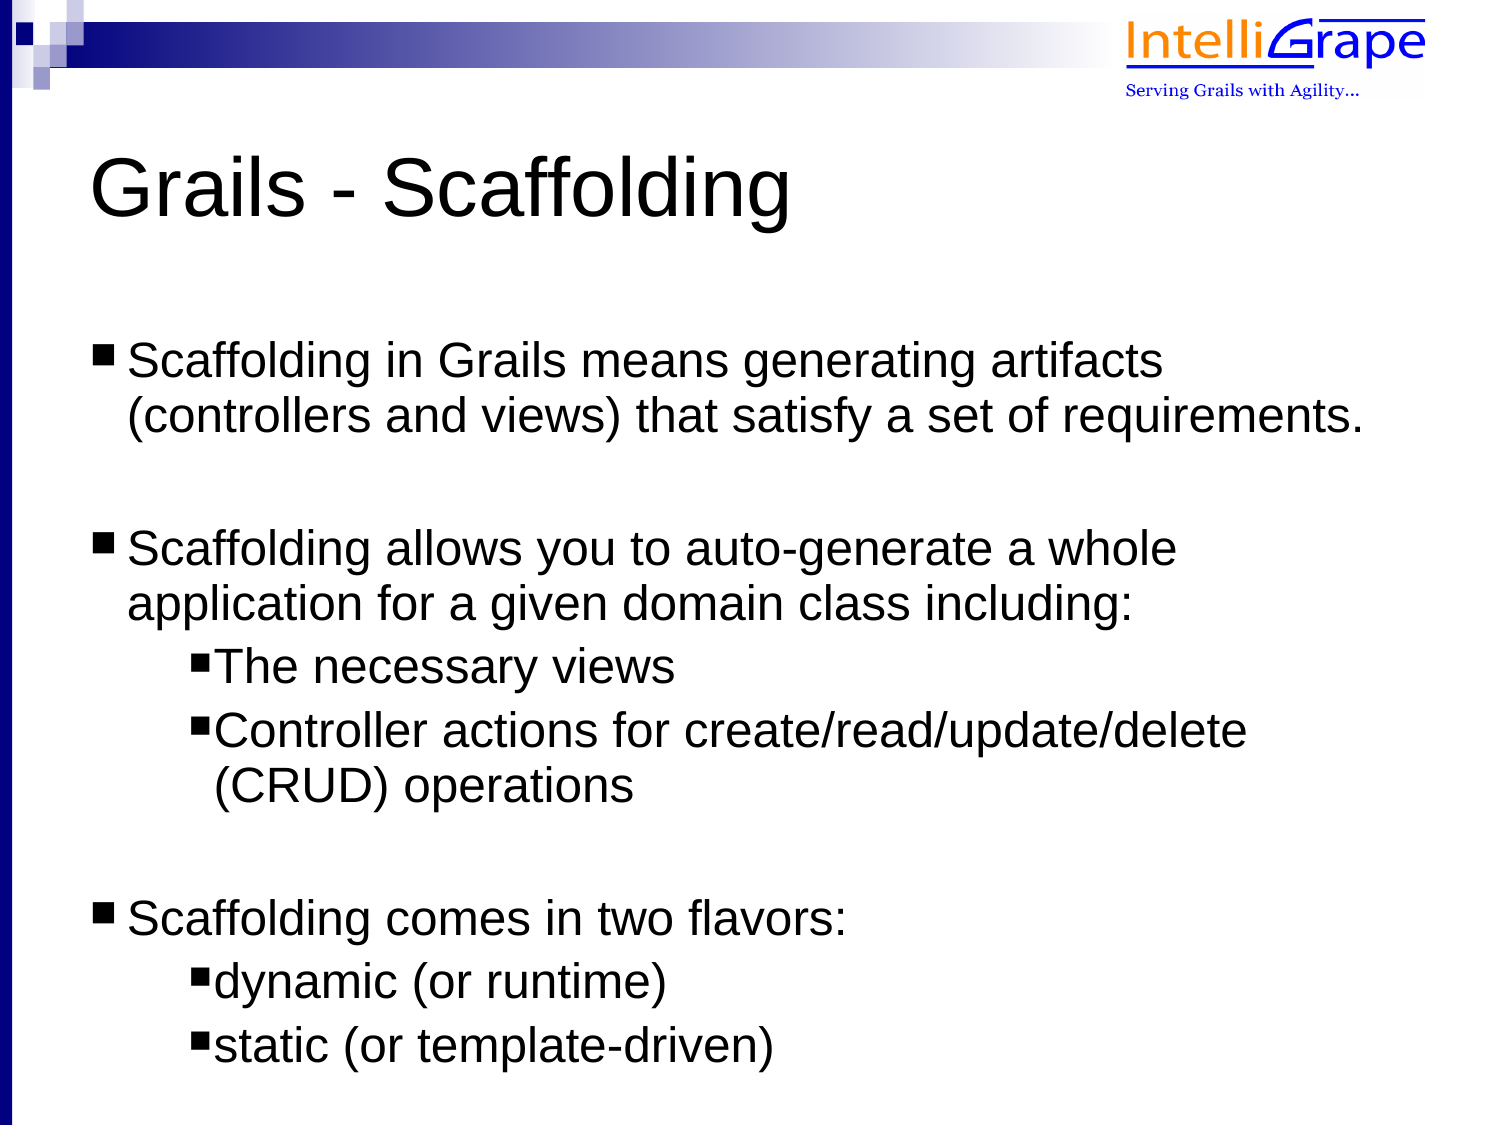

# Grails - Scaffolding
Scaffolding in Grails means generating artifacts (controllers and views) that satisfy a set of requirements.
Scaffolding allows you to auto-generate a whole application for a given domain class including:
The necessary views
Controller actions for create/read/update/delete (CRUD) operations
Scaffolding comes in two flavors:
dynamic (or runtime)
static (or template-driven)